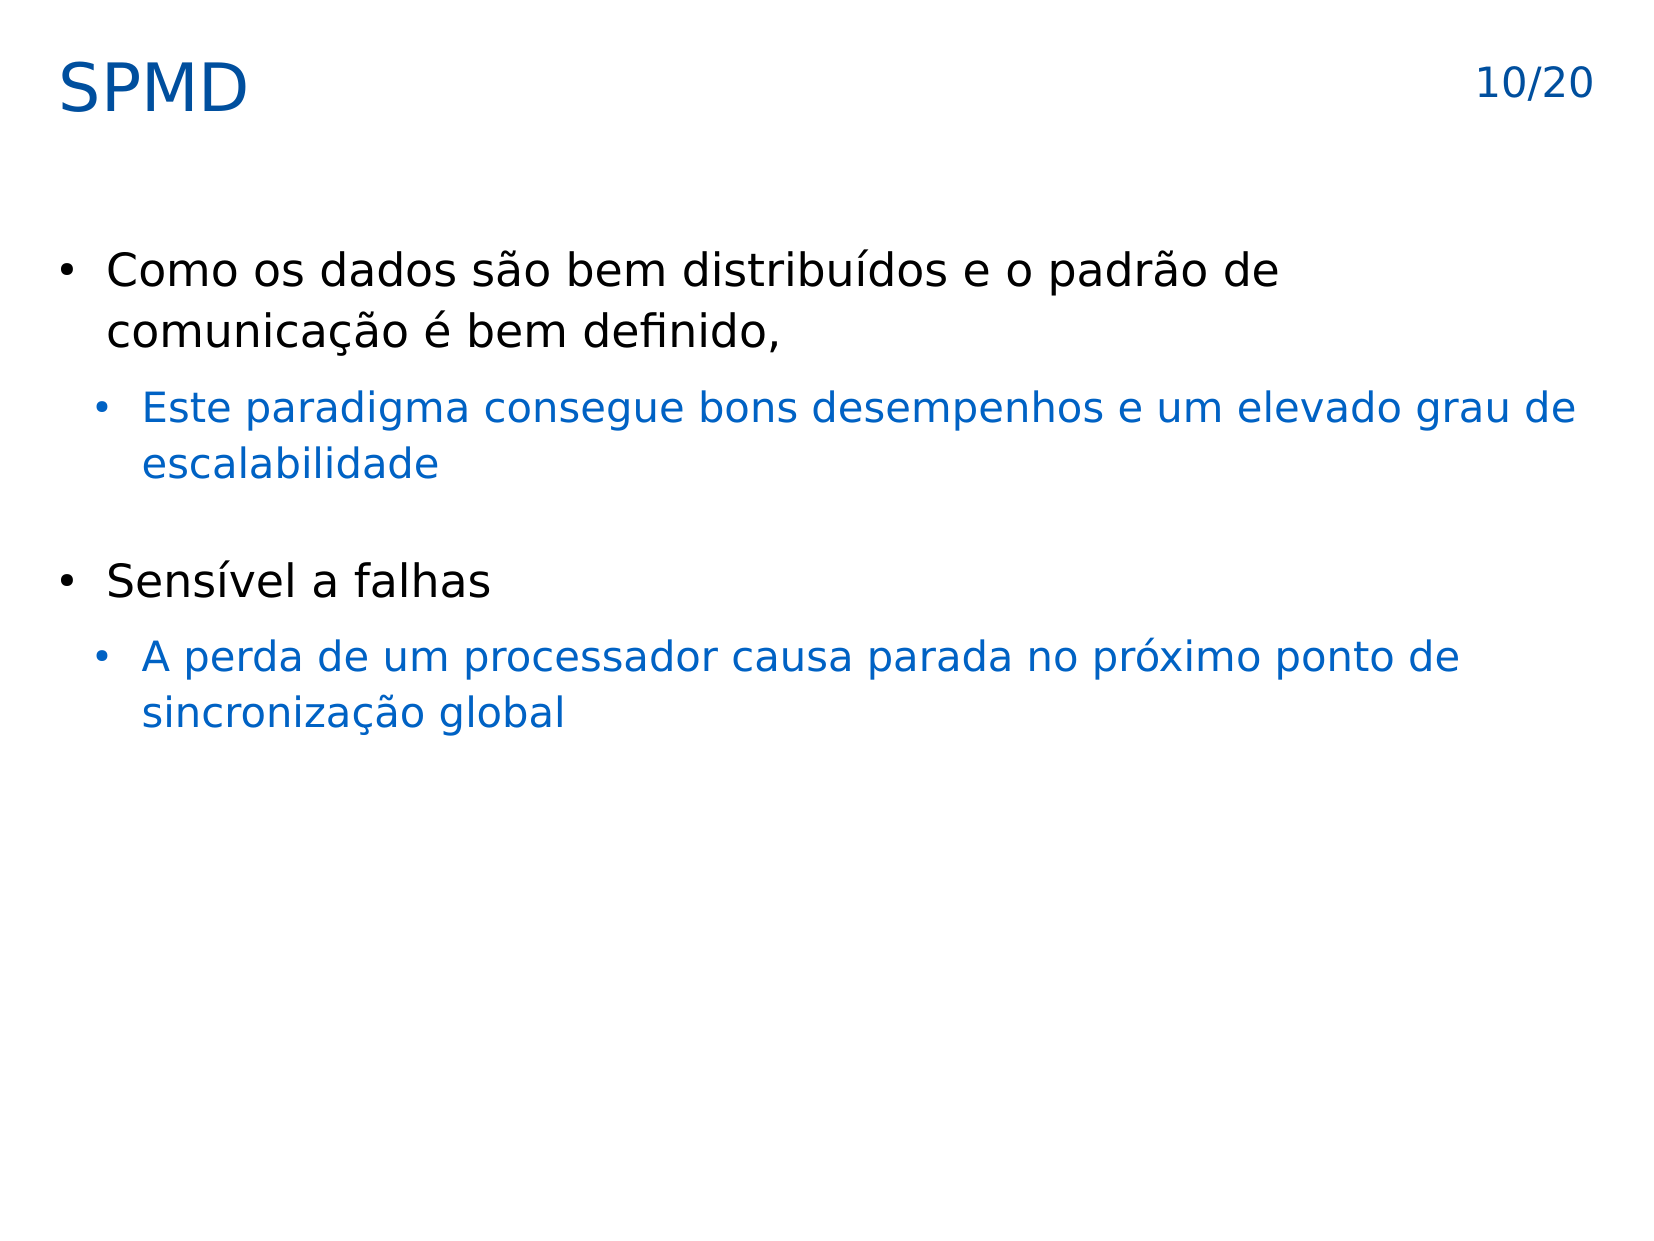

# SPMD
10
Como os dados são bem distribuídos e o padrão de comunicação é bem definido,
Este paradigma consegue bons desempenhos e um elevado grau de escalabilidade
Sensível a falhas
A perda de um processador causa parada no próximo ponto de sincronização global